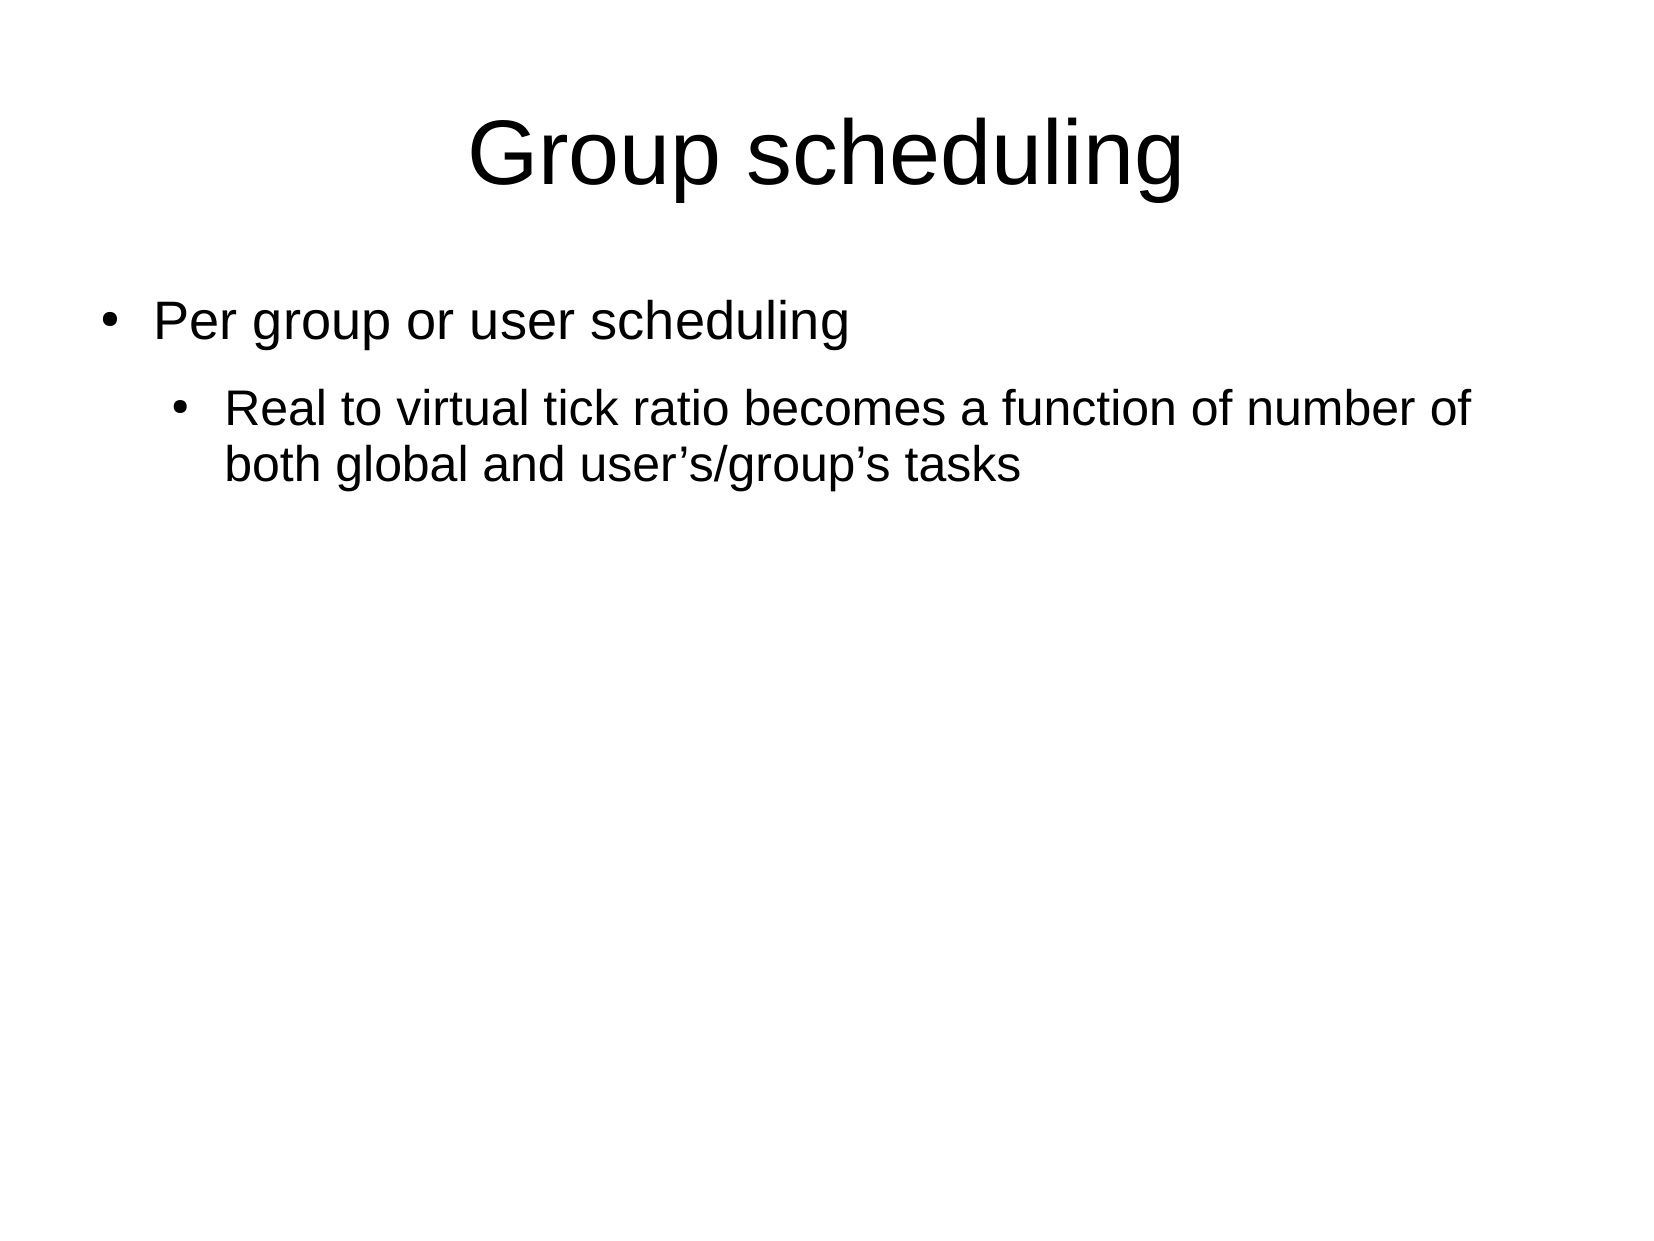

# Group scheduling
Per group or user scheduling
Real to virtual tick ratio becomes a function of number of both global and user’s/group’s tasks